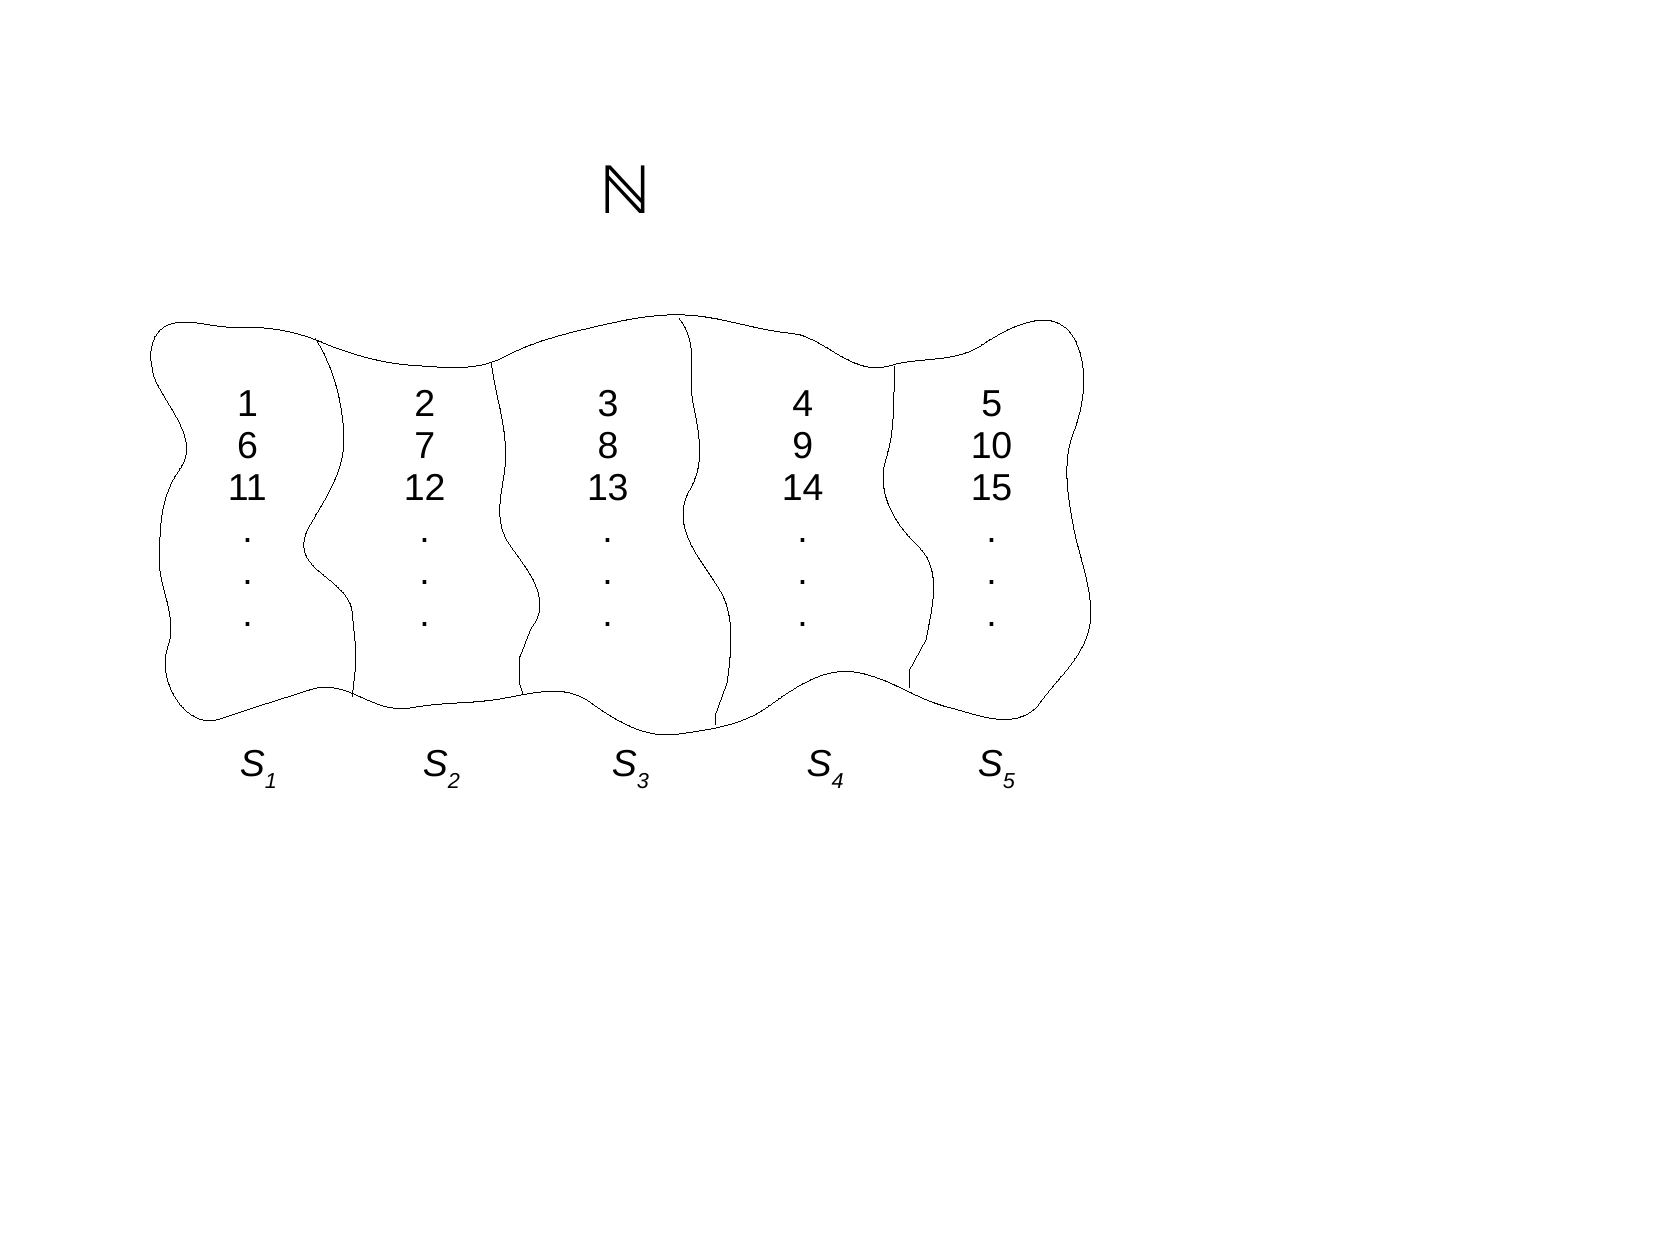

ℕ
1
6
11
.
.
.
2
7
12
.
.
.
3
8
13
.
.
.
4
9
14
.
.
.
5
10
15
.
.
.
S1
S2
S3
S4
S5